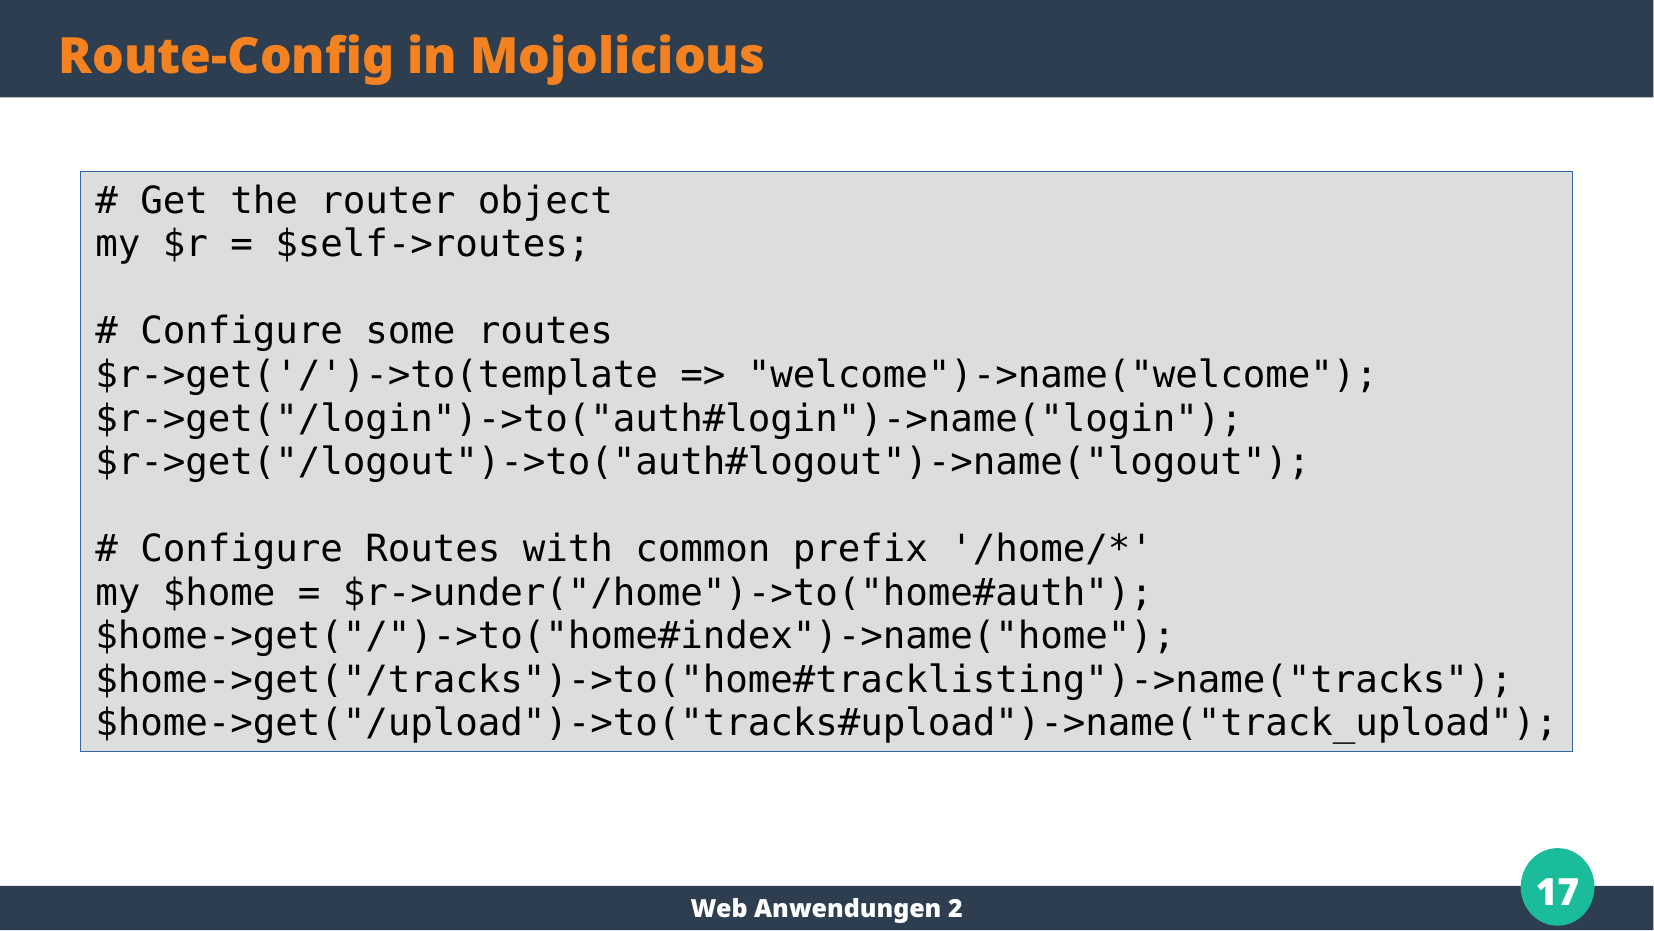

# Route-Config in Mojolicious
# Get the router object
my $r = $self->routes;
# Configure some routes
$r->get('/')->to(template => "welcome")->name("welcome");
$r->get("/login")->to("auth#login")->name("login");
$r->get("/logout")->to("auth#logout")->name("logout");
# Configure Routes with common prefix '/home/*'
my $home = $r->under("/home")->to("home#auth");
$home->get("/")->to("home#index")->name("home");
$home->get("/tracks")->to("home#tracklisting")->name("tracks");
$home->get("/upload")->to("tracks#upload")->name("track_upload");
17